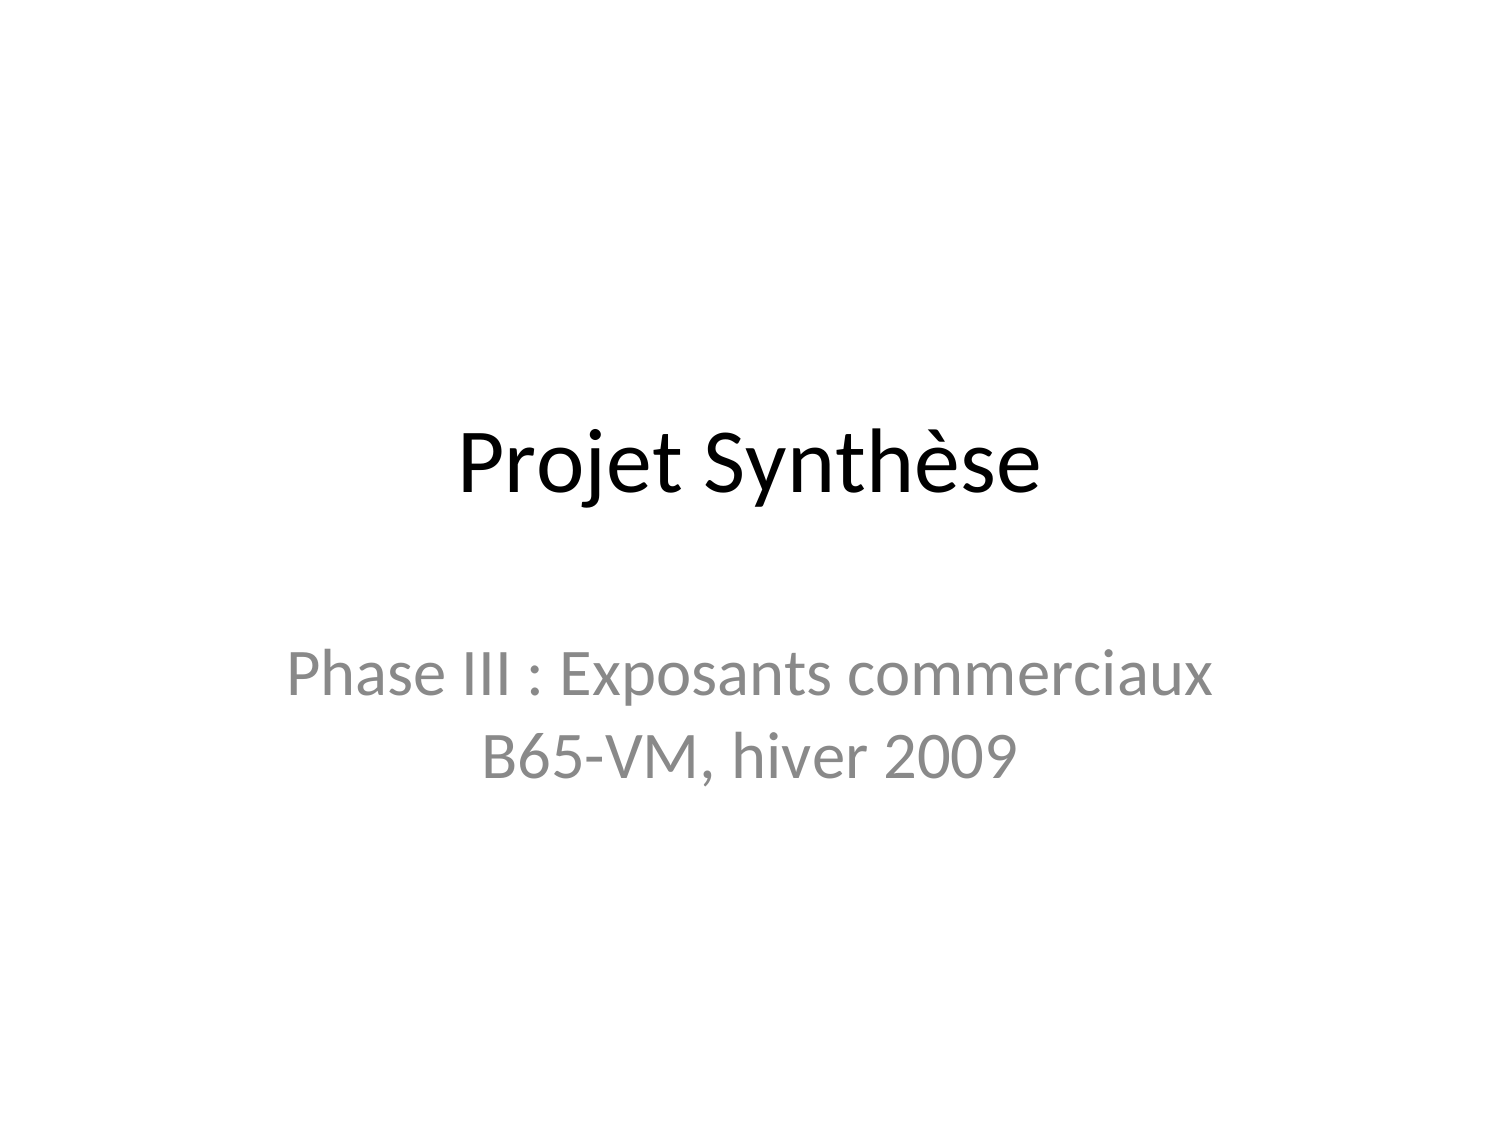

# Projet Synthèse
Phase III : Exposants commerciaux
B65-VM, hiver 2009